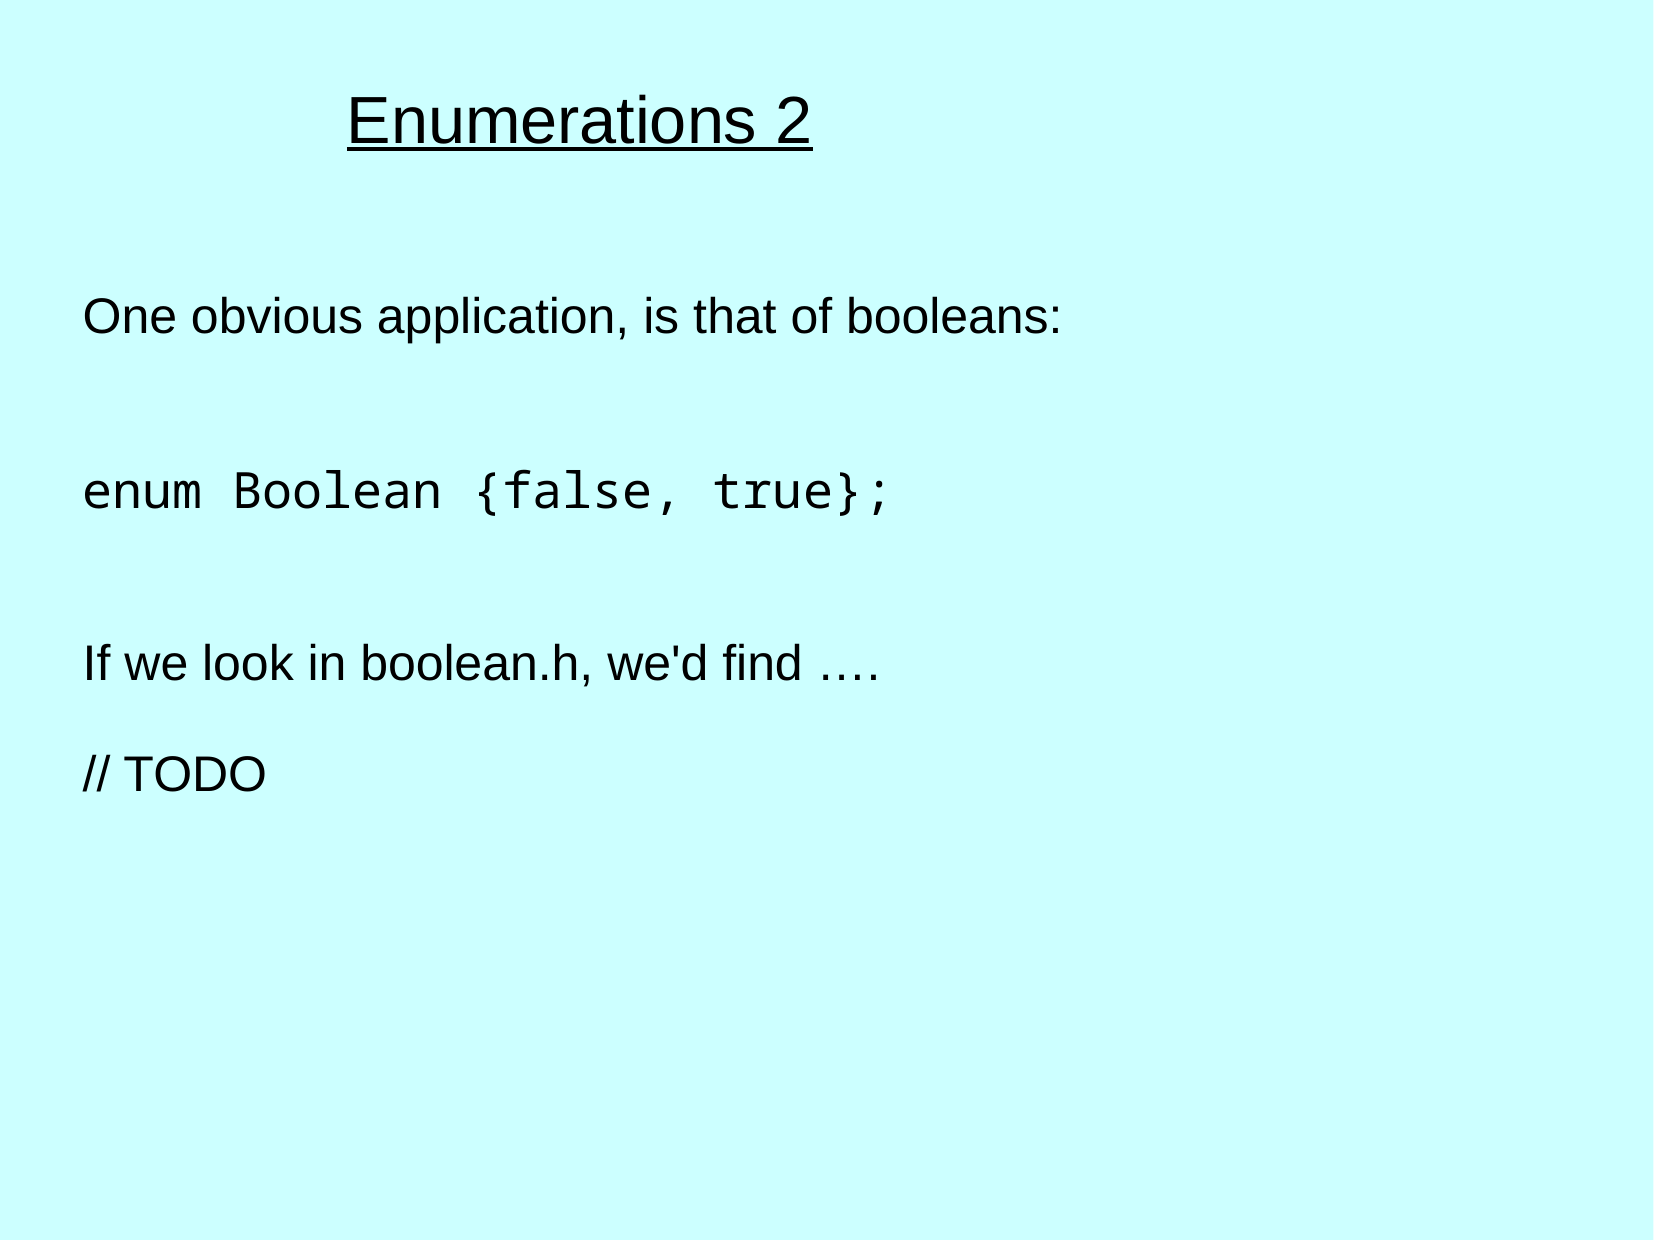

# Enumerations 2
One obvious application, is that of booleans:
enum Boolean {false, true};
If we look in boolean.h, we'd find ….
// TODO